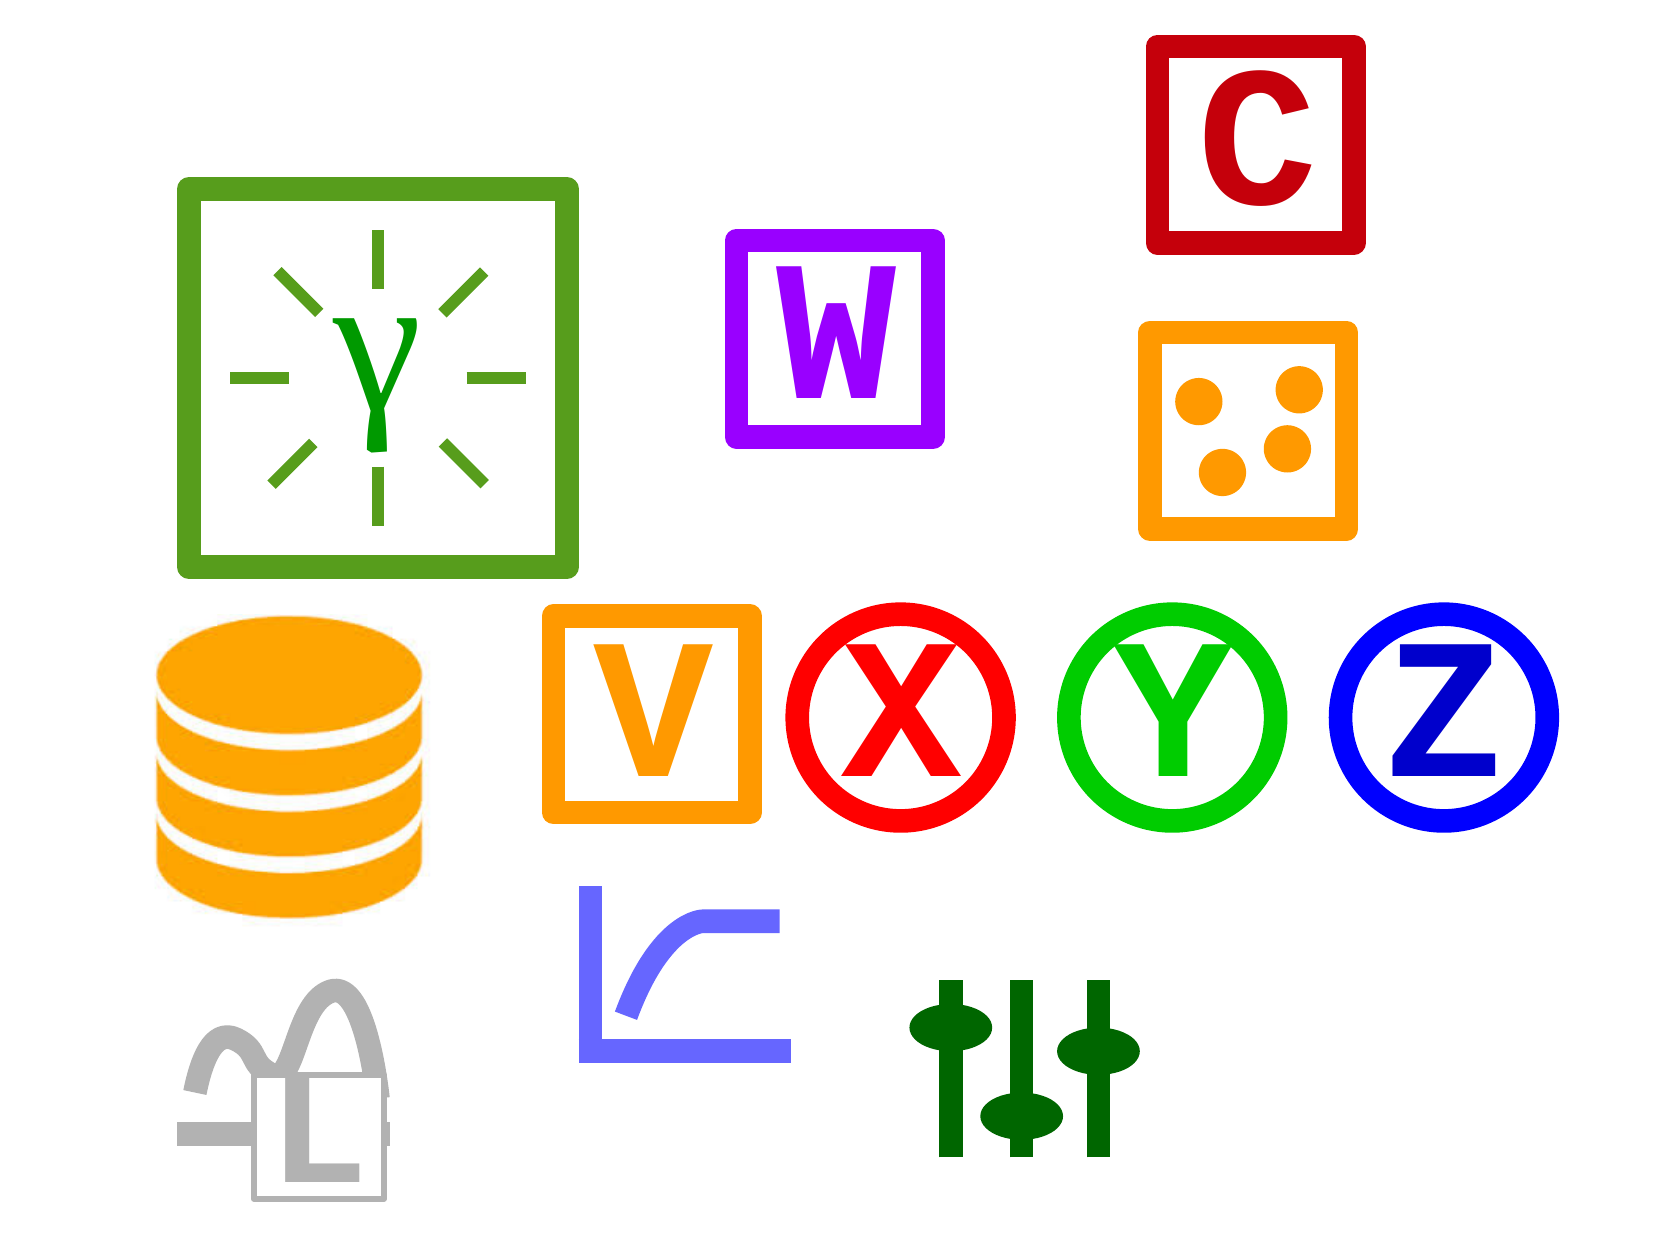

C
γ
W
V
X
Y
Z
L